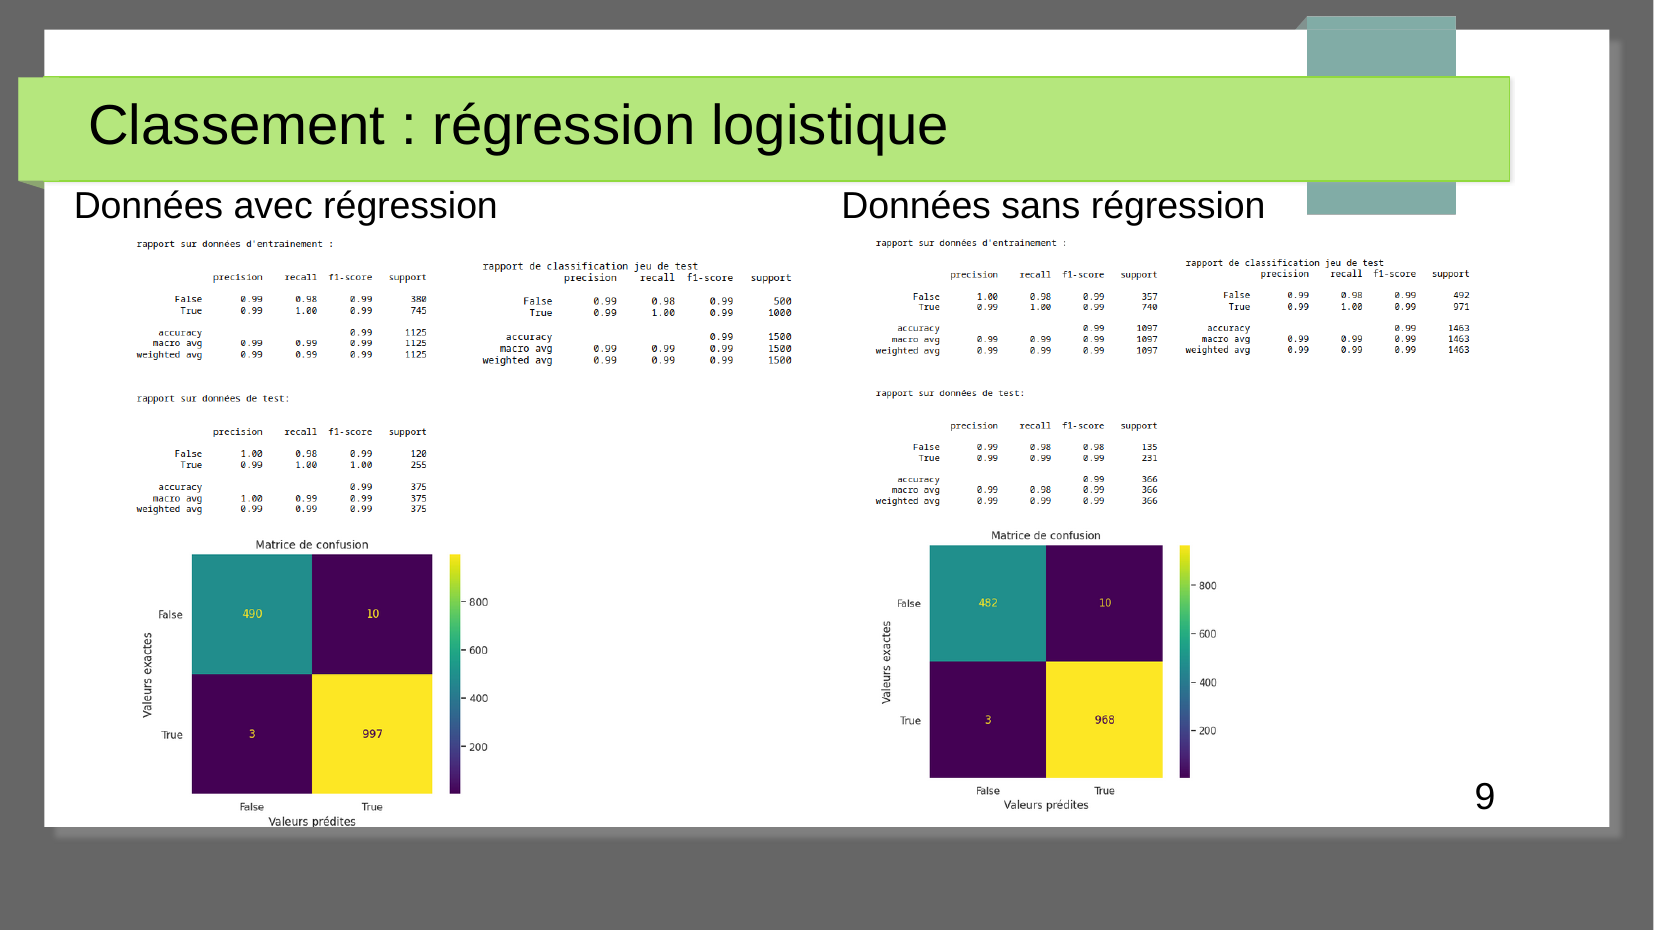

# Classement : régression logistique
Données avec régression
Données sans régression